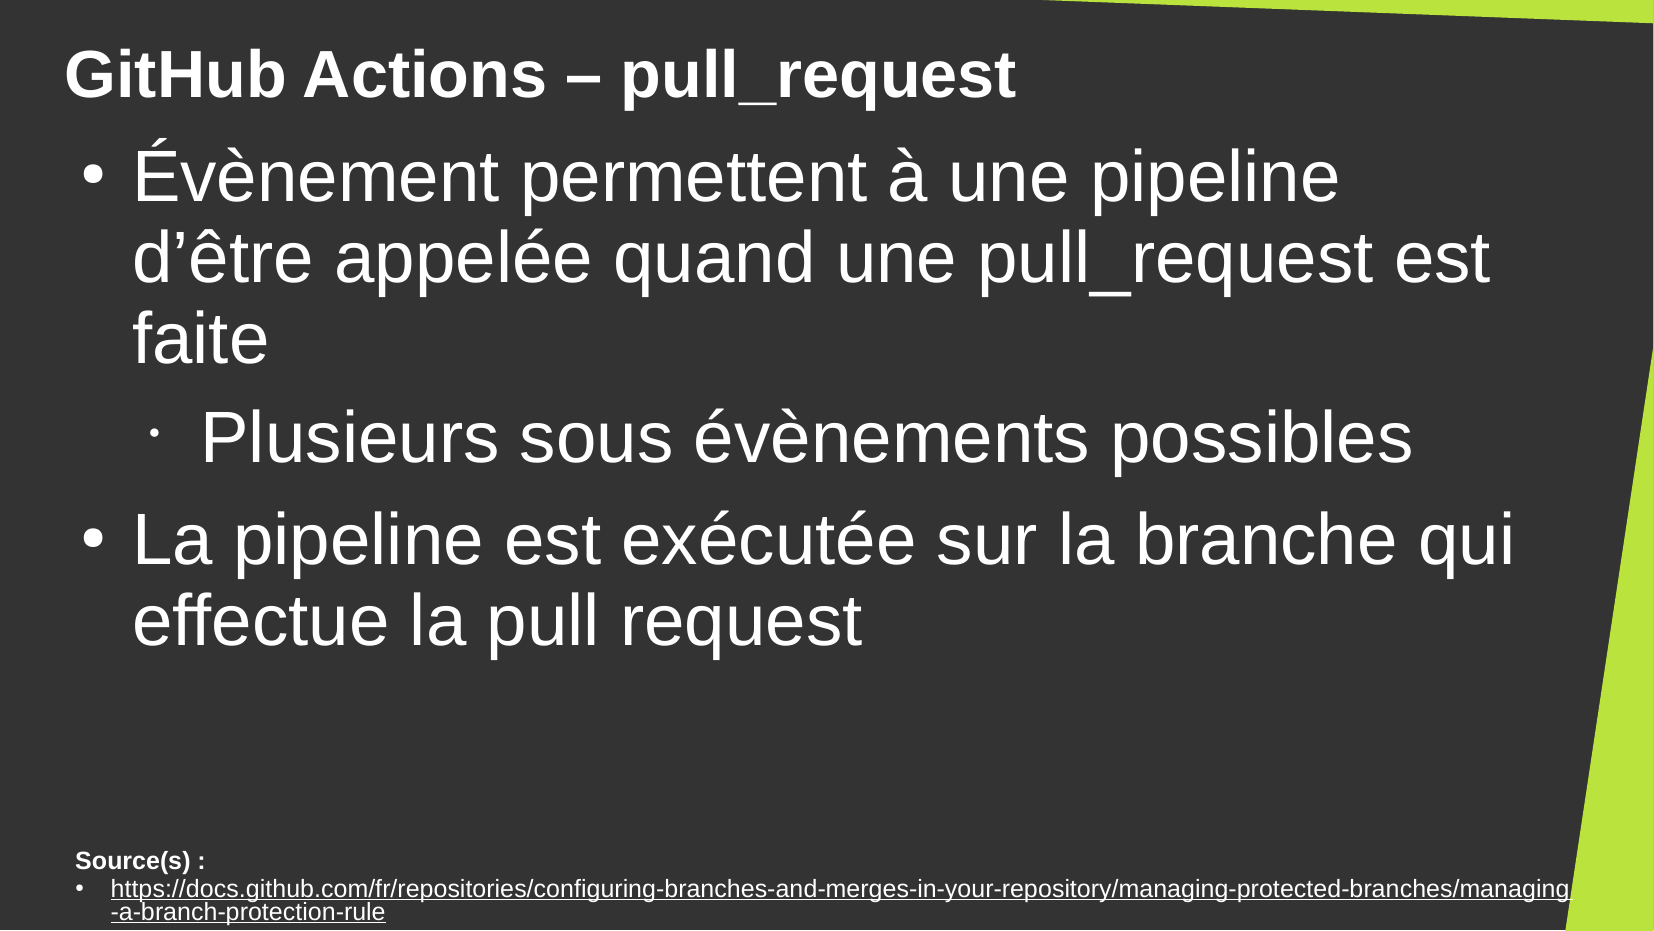

# GitHub Actions – pull_request
Évènement permettent à une pipeline d’être appelée quand une pull_request est faite
Plusieurs sous évènements possibles
La pipeline est exécutée sur la branche qui effectue la pull request
Source(s) :
https://docs.github.com/fr/repositories/configuring-branches-and-merges-in-your-repository/managing-protected-branches/managing-a-branch-protection-rule